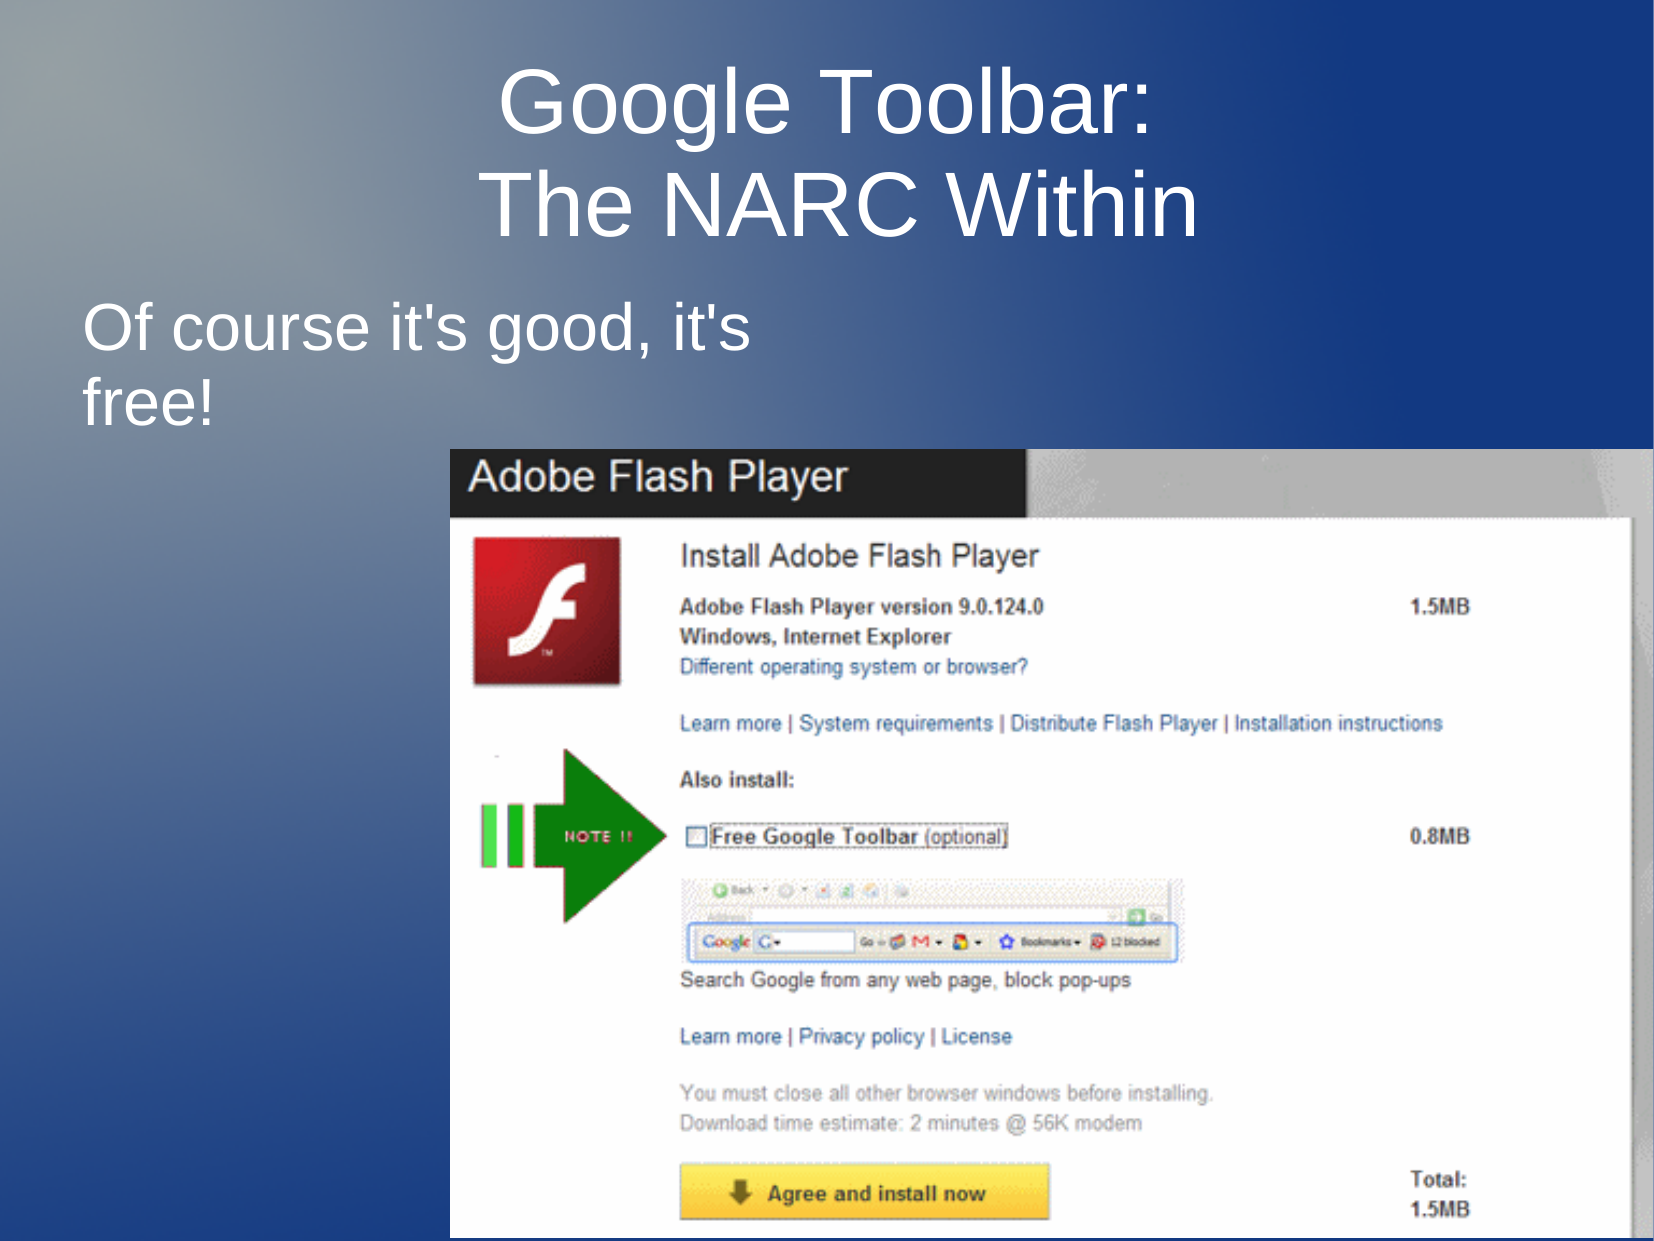

# Google Toolbar: The NARC Within
Of course it's good, it's free!